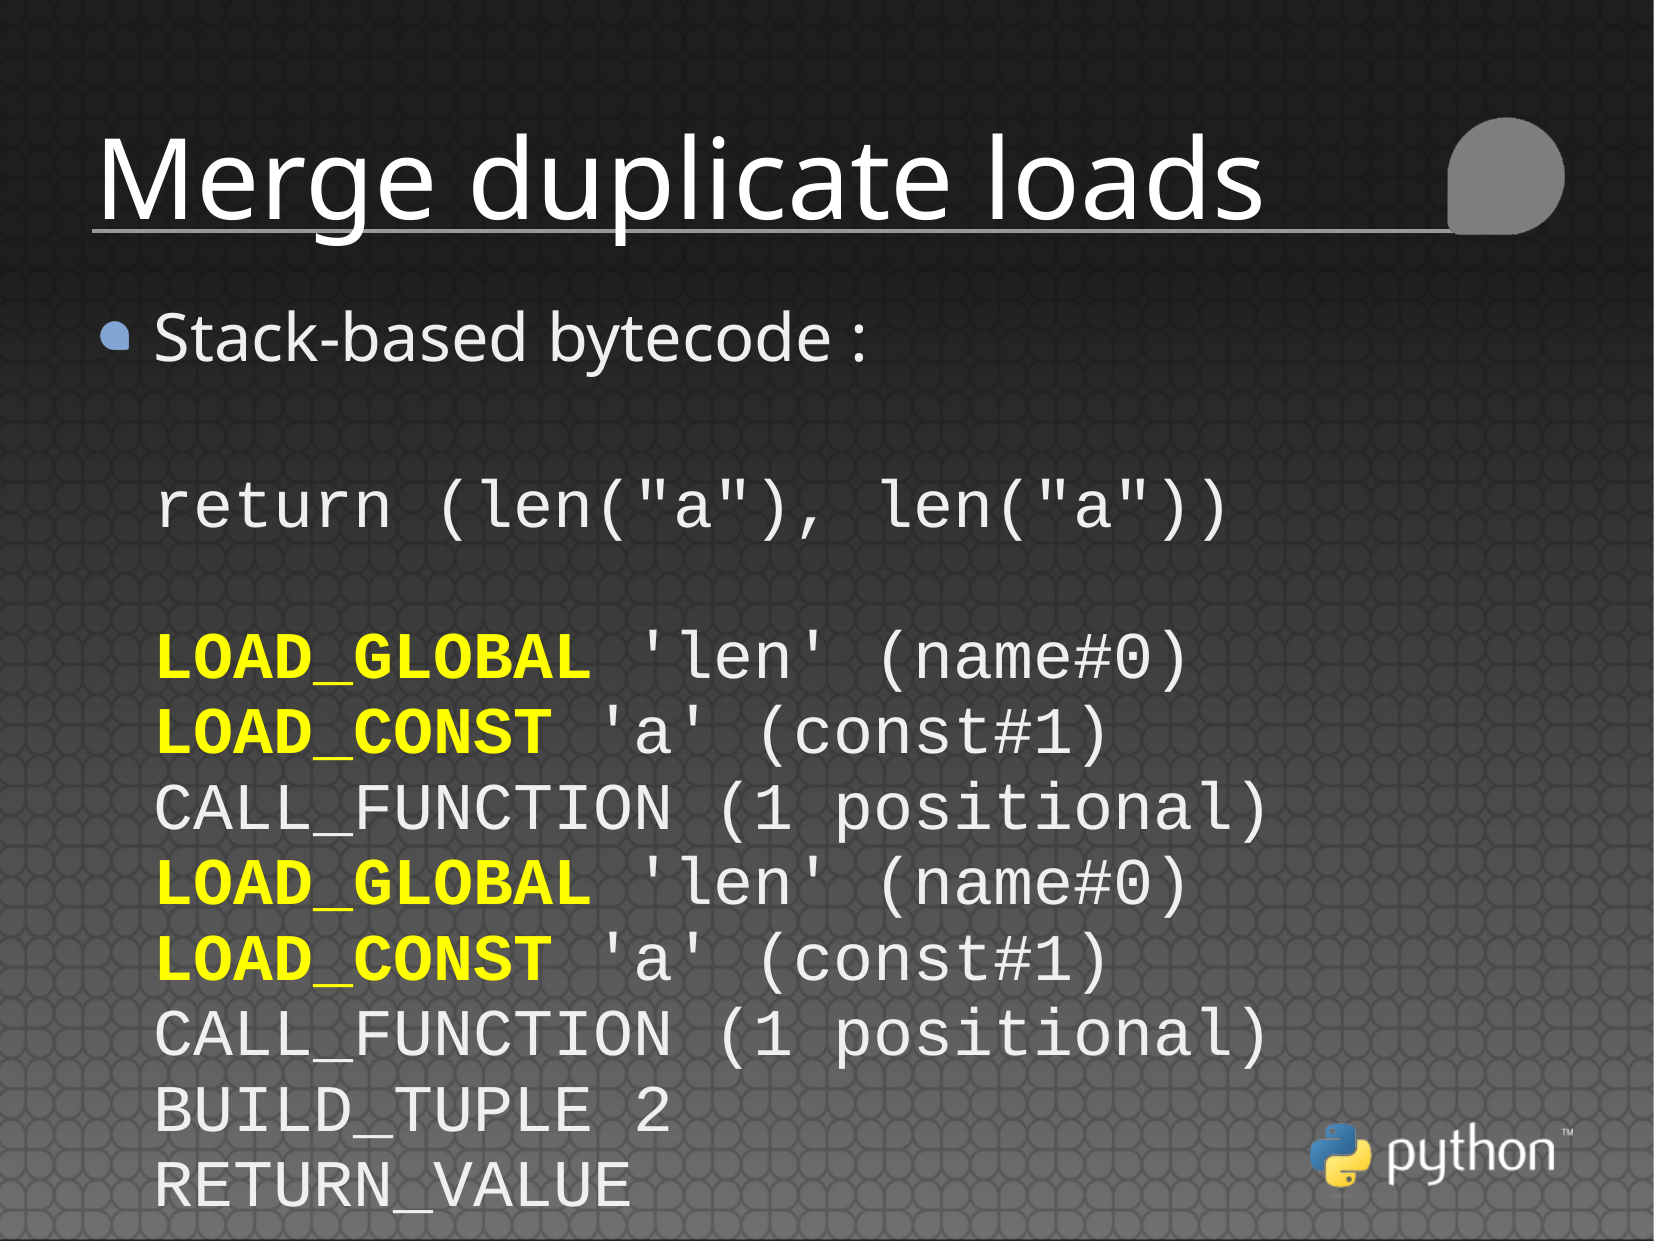

Merge duplicate loads
# Stack-based bytecode : return (len("a"), len("a")) LOAD_GLOBAL 'len' (name#0) LOAD_CONST 'a' (const#1) CALL_FUNCTION (1 positional) LOAD_GLOBAL 'len' (name#0) LOAD_CONST 'a' (const#1) CALL_FUNCTION (1 positional) BUILD_TUPLE 2 RETURN_VALUE